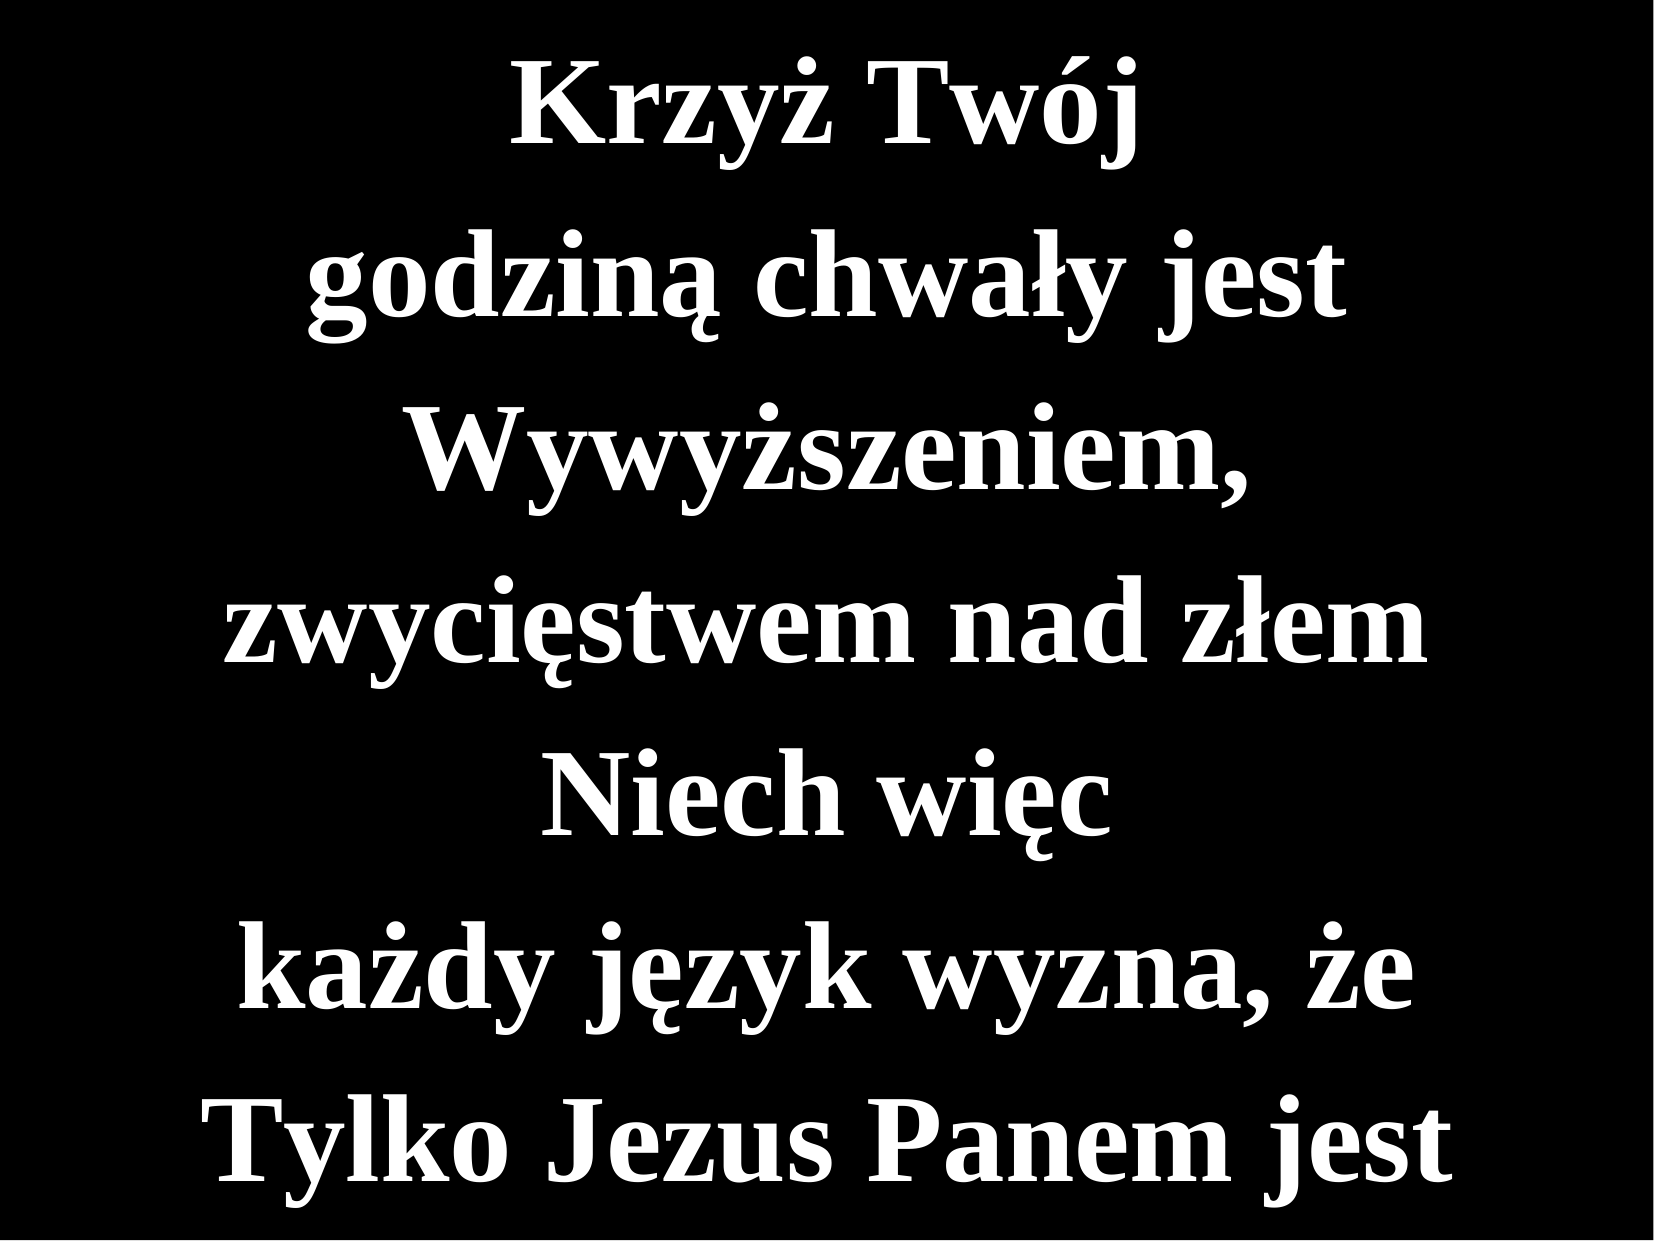

# Krzyż Twój ppp godziną chwały jest ppp Wywyższeniem, ppp zwycięstwem nad złem ppp Niech więc ppp każdy język wyzna, że ppp Tylko Jezus Panem jest